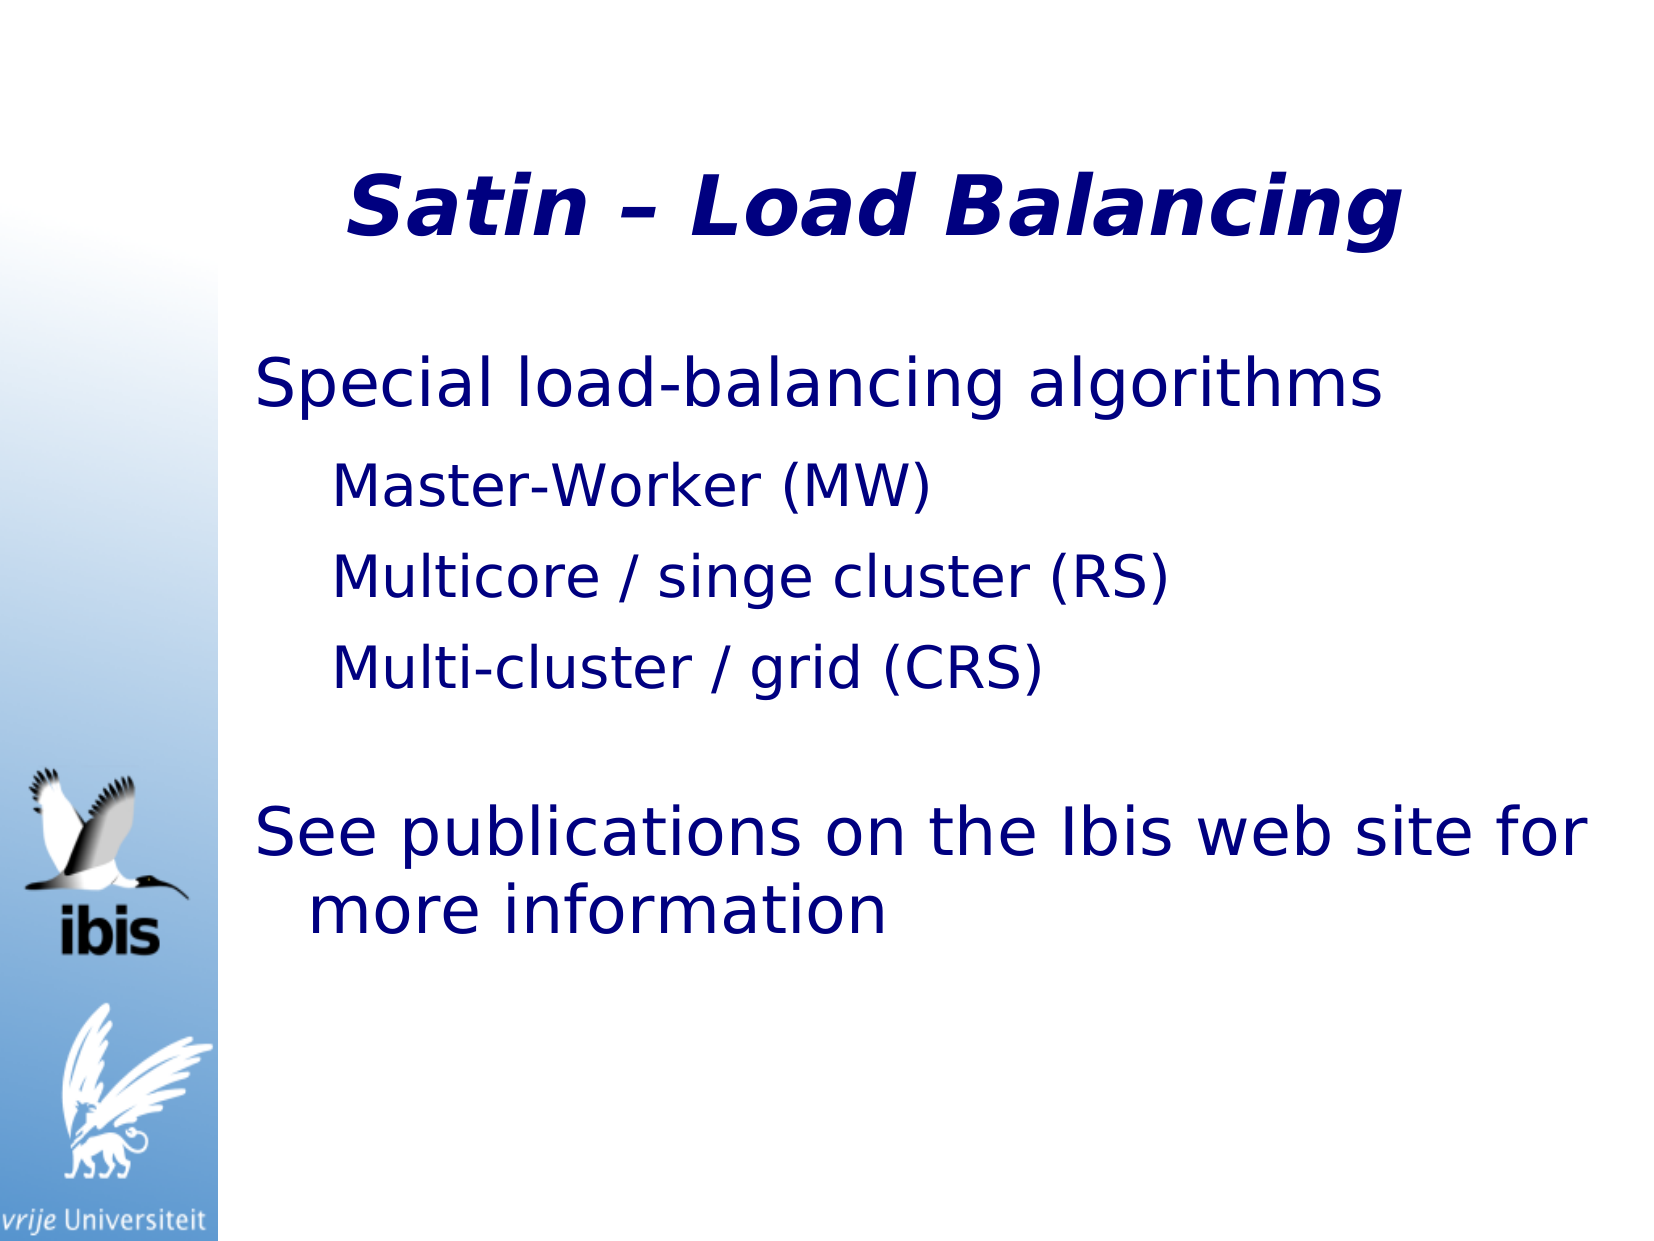

# Satin – Load Balancing
Special load-balancing algorithms
Master-Worker (MW)
Multicore / singe cluster (RS)
Multi-cluster / grid (CRS)
See publications on the Ibis web site for more information